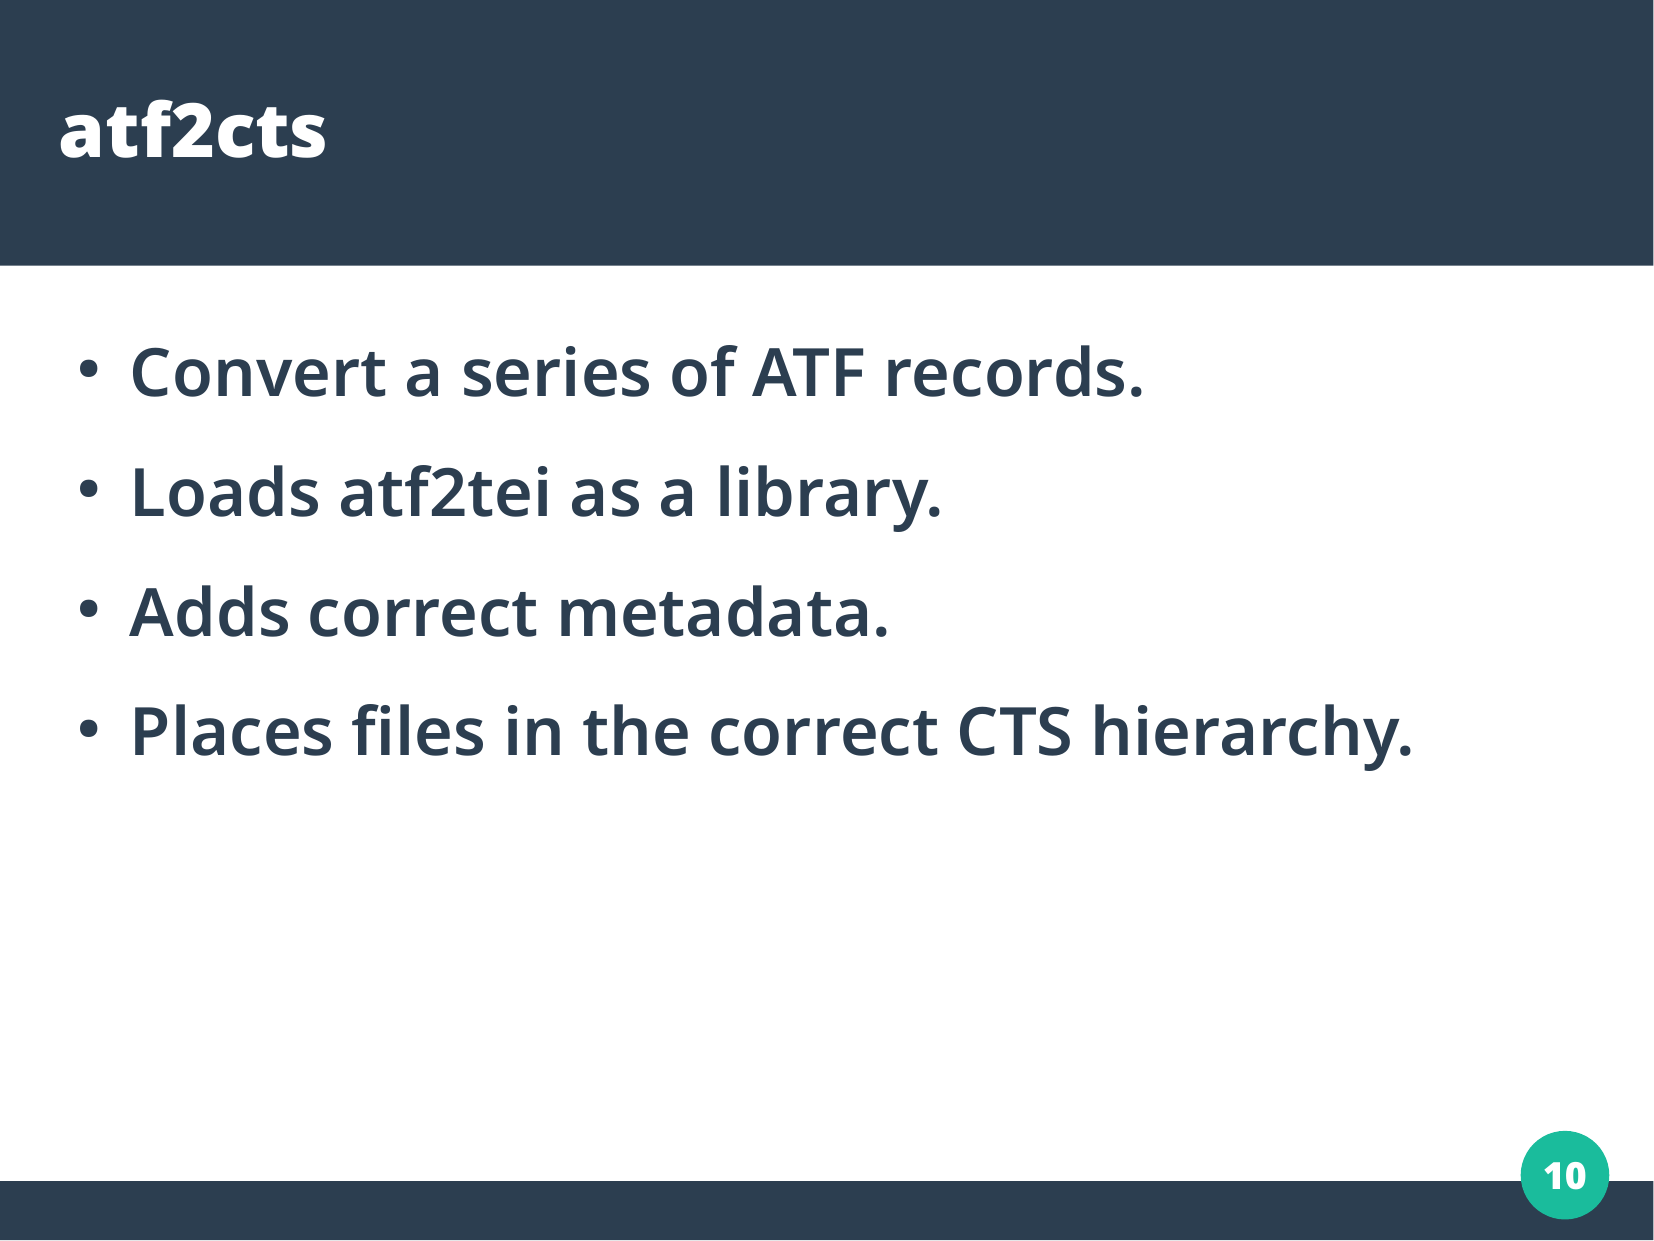

# atf2cts
Convert a series of ATF records.
Loads atf2tei as a library.
Adds correct metadata.
Places files in the correct CTS hierarchy.
10